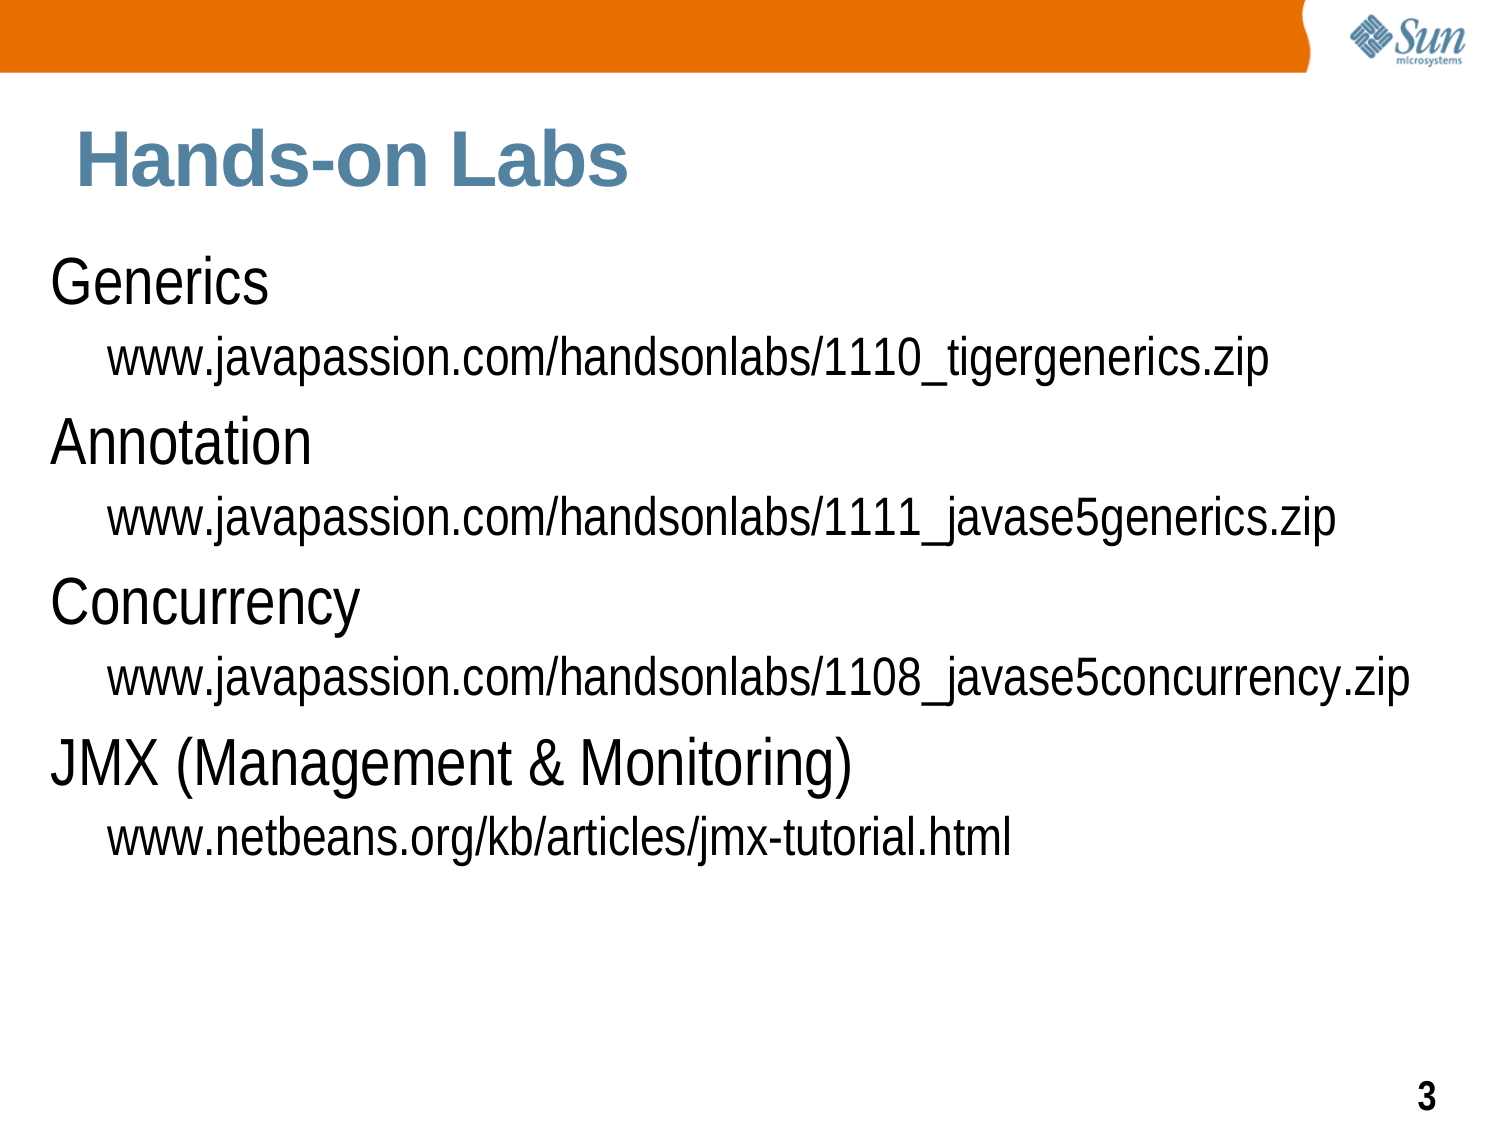

# Hands-on Labs
Generics
www.javapassion.com/handsonlabs/1110_tigergenerics.zip
Annotation
www.javapassion.com/handsonlabs/1111_javase5generics.zip
Concurrency
www.javapassion.com/handsonlabs/1108_javase5concurrency.zip
JMX (Management & Monitoring)
www.netbeans.org/kb/articles/jmx-tutorial.html